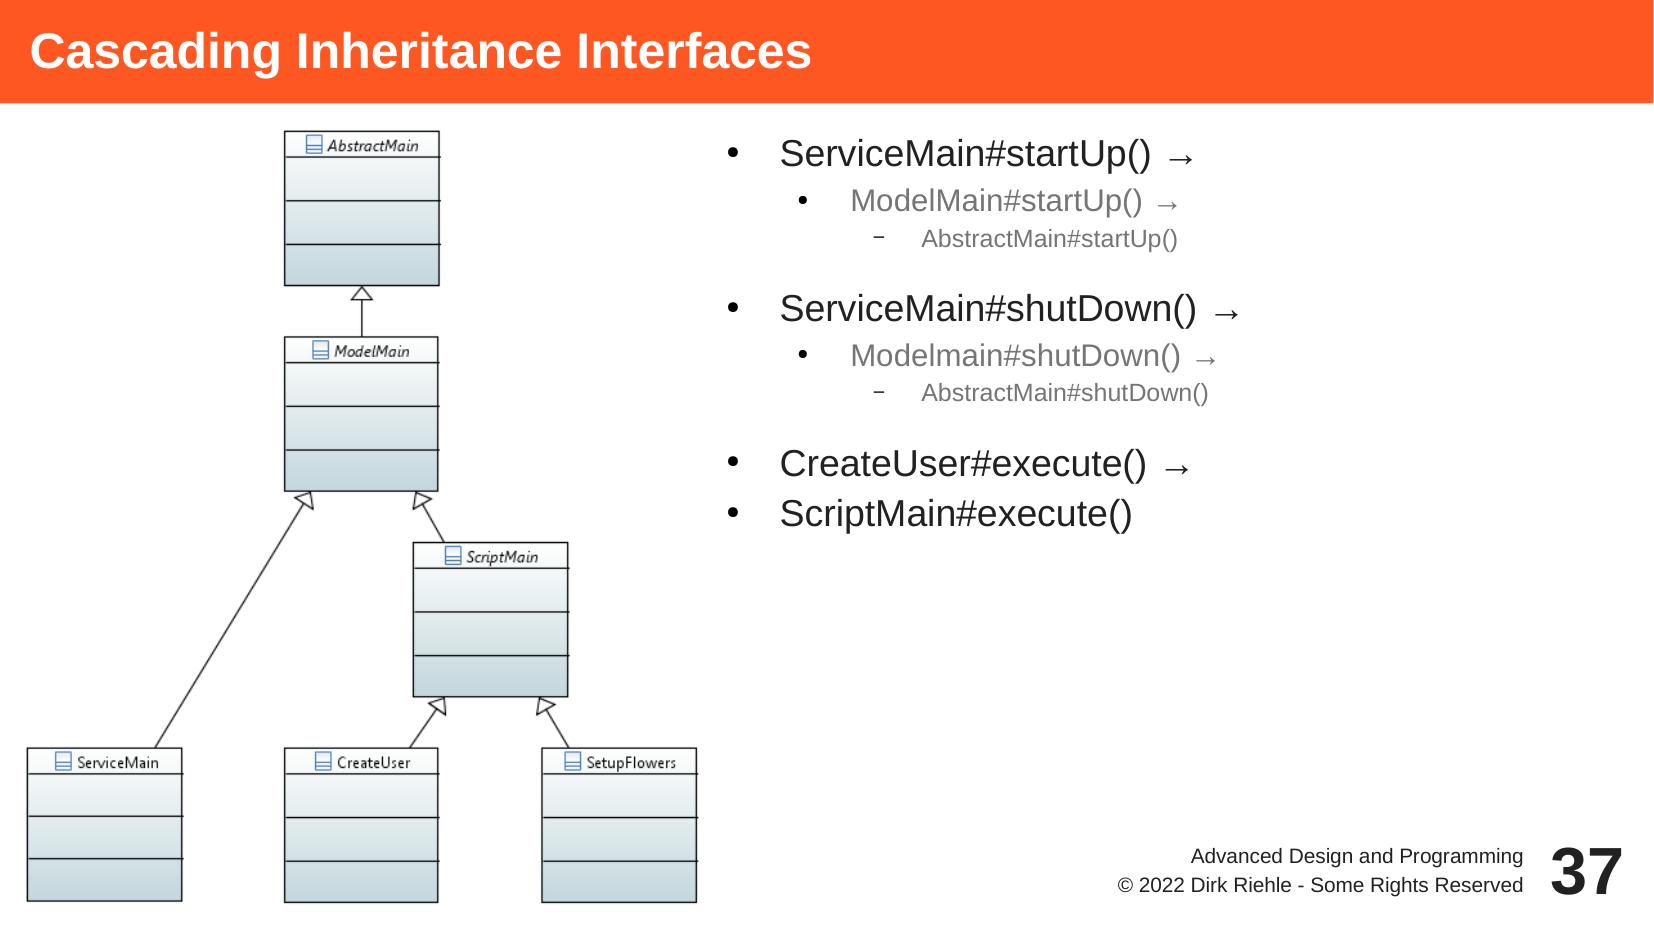

# Cascading Inheritance Interfaces
ServiceMain#startUp() →
ModelMain#startUp() →
AbstractMain#startUp()
ServiceMain#shutDown() →
Modelmain#shutDown() →
AbstractMain#shutDown()
CreateUser#execute() →
ScriptMain#execute()
Advanced Design and Programming
37
© 2022 Dirk Riehle - Some Rights Reserved